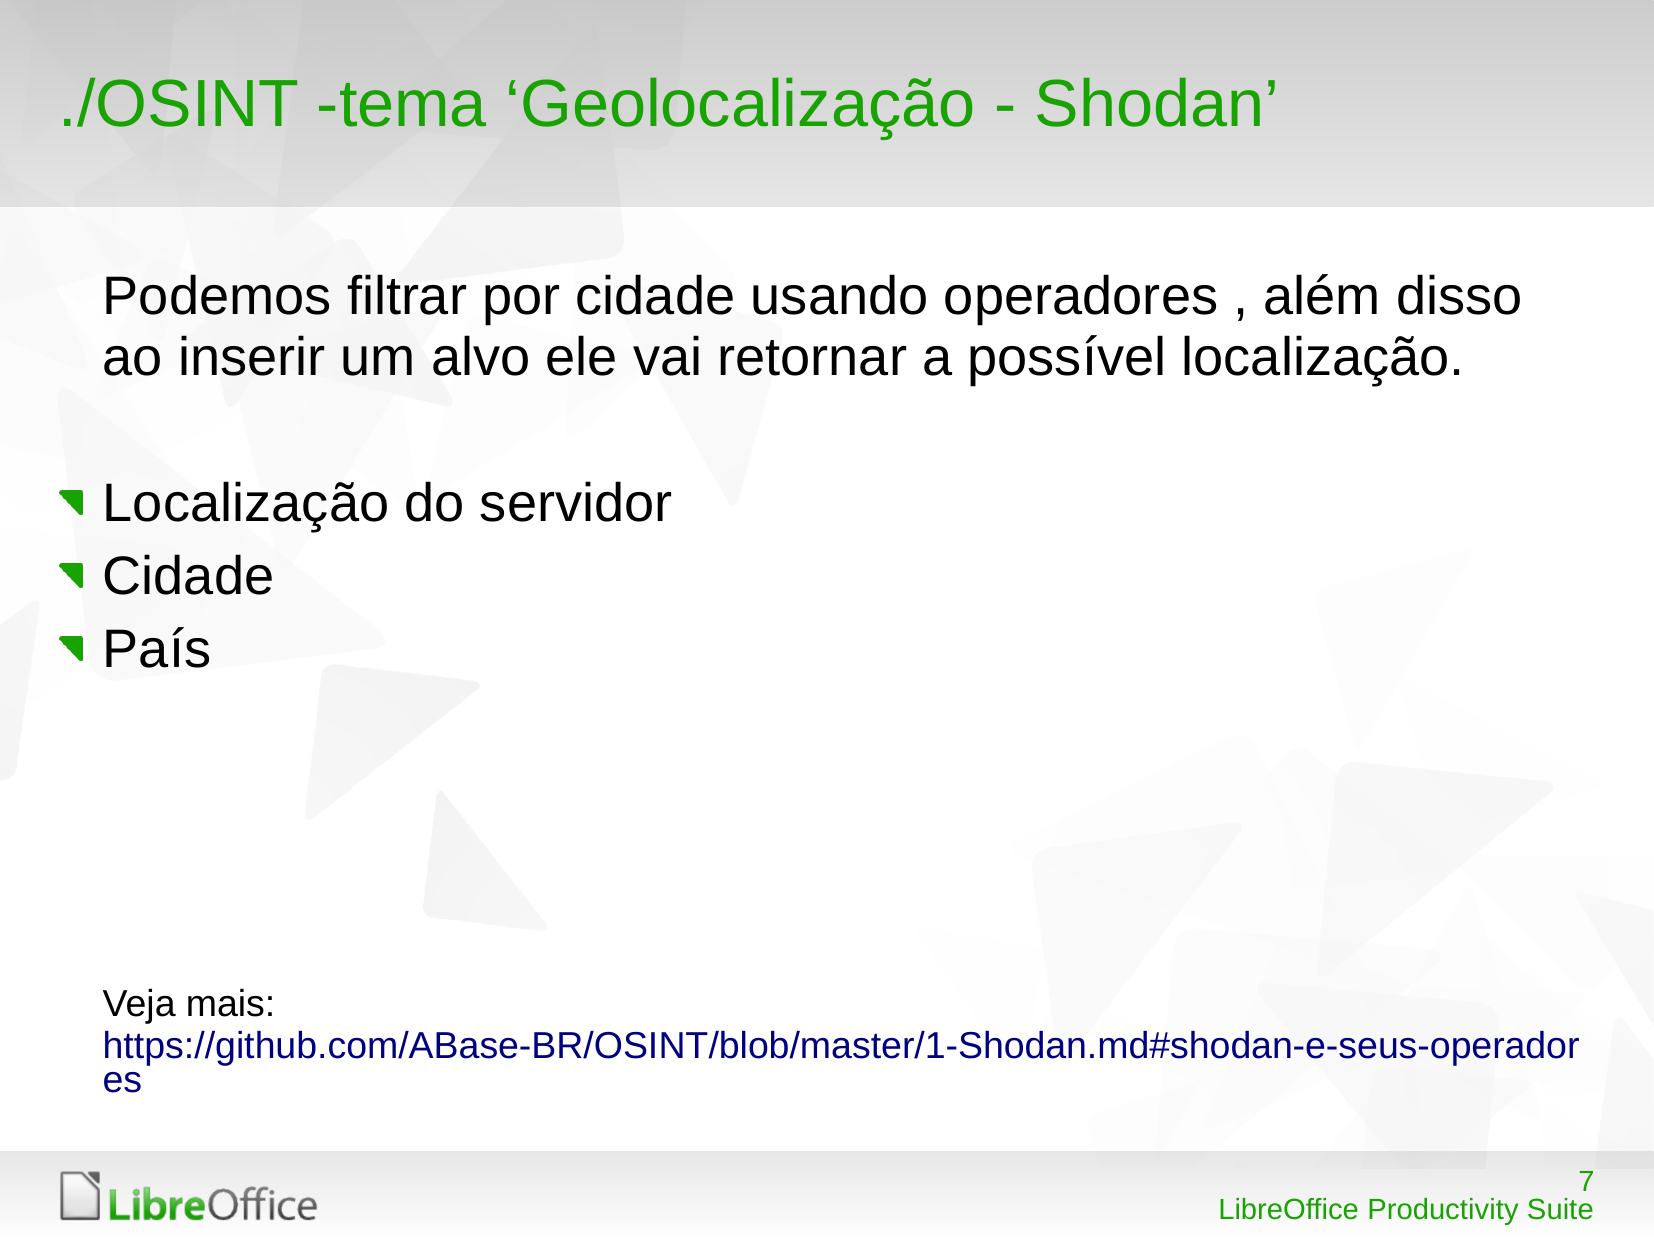

# ./OSINT -tema ‘Geolocalização - Shodan’
Podemos filtrar por cidade usando operadores , além disso ao inserir um alvo ele vai retornar a possível localização.
Localização do servidor
Cidade
País
Veja mais: https://github.com/ABase-BR/OSINT/blob/master/1-Shodan.md#shodan-e-seus-operadores
7
LibreOffice Productivity Suite